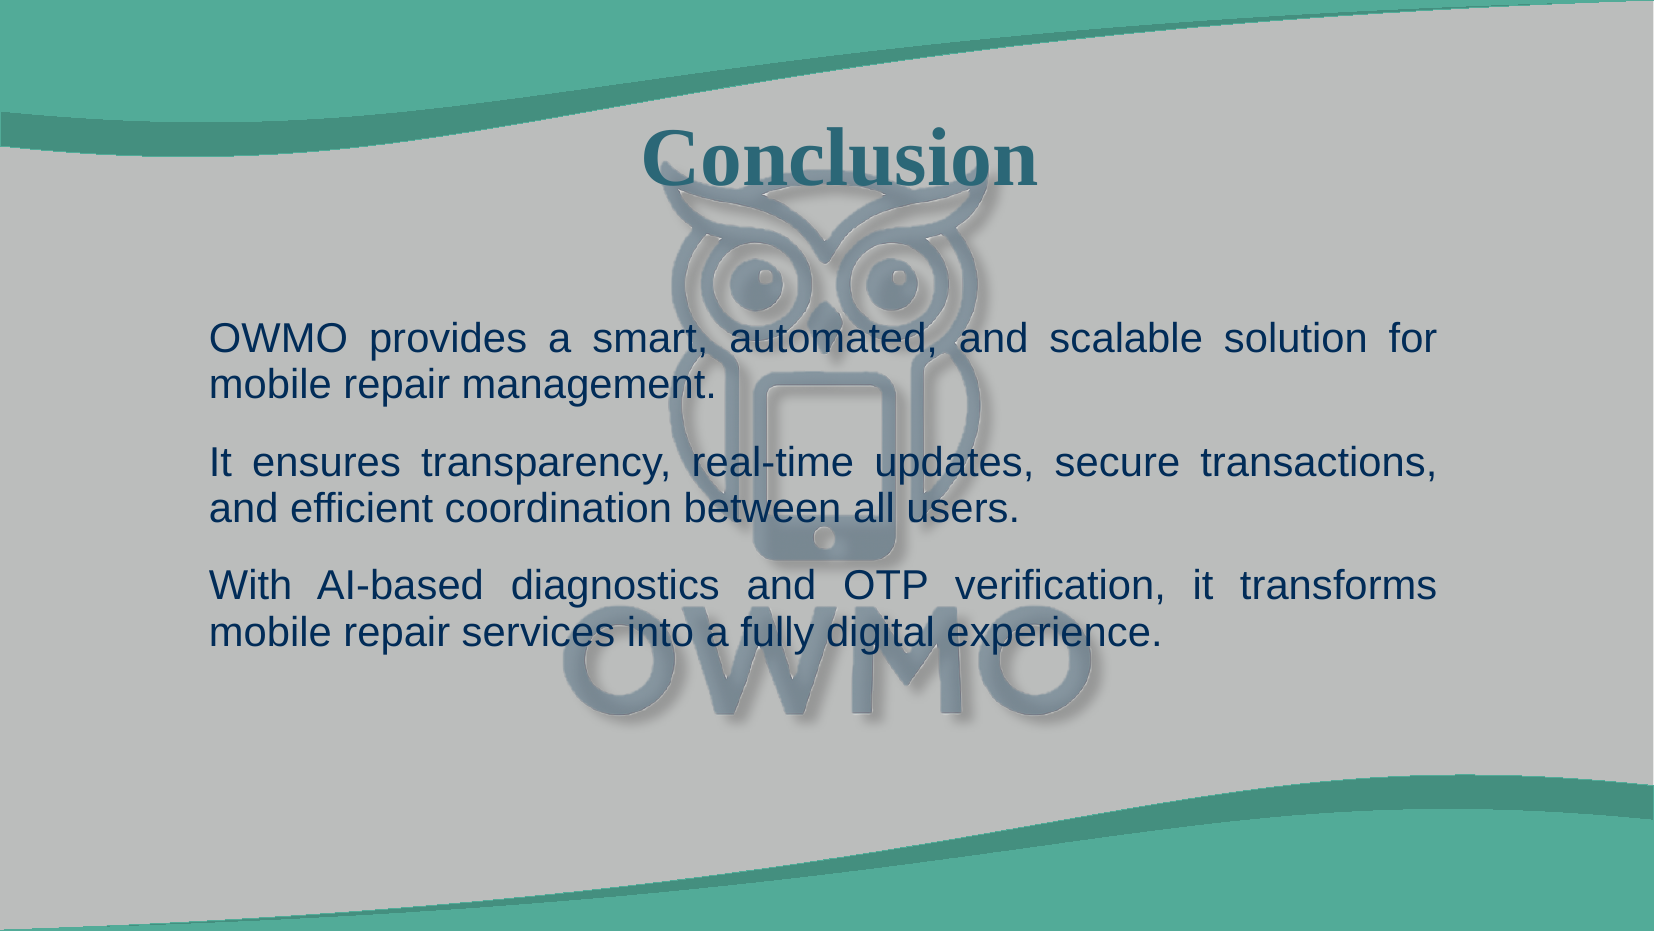

Conclusion
OWMO provides a smart, automated, and scalable solution for mobile repair management.
It ensures transparency, real-time updates, secure transactions, and efficient coordination between all users.
With AI-based diagnostics and OTP verification, it transforms mobile repair services into a fully digital experience.